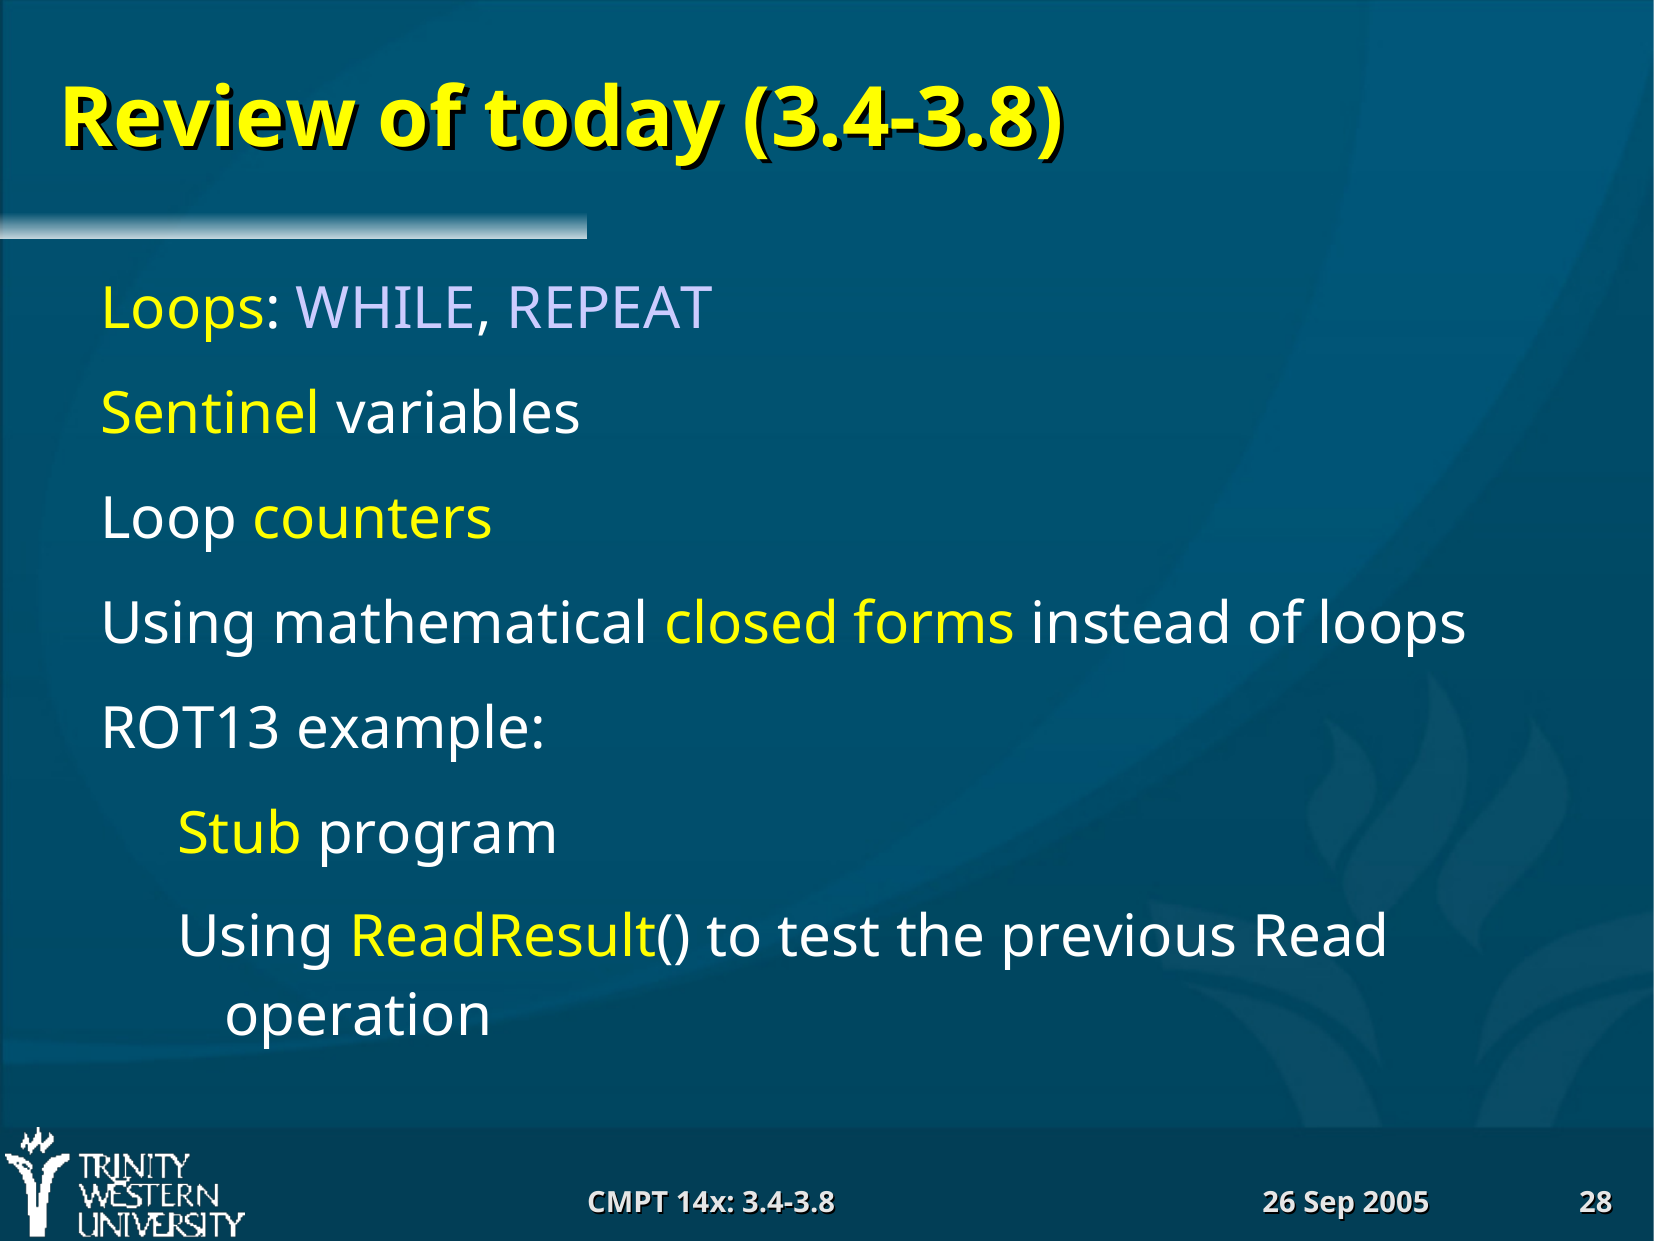

# Review of today (3.4-3.8)
Loops: WHILE, REPEAT
Sentinel variables
Loop counters
Using mathematical closed forms instead of loops
ROT13 example:
Stub program
Using ReadResult() to test the previous Read operation
CMPT 14x: 3.4-3.8
26 Sep 2005
28